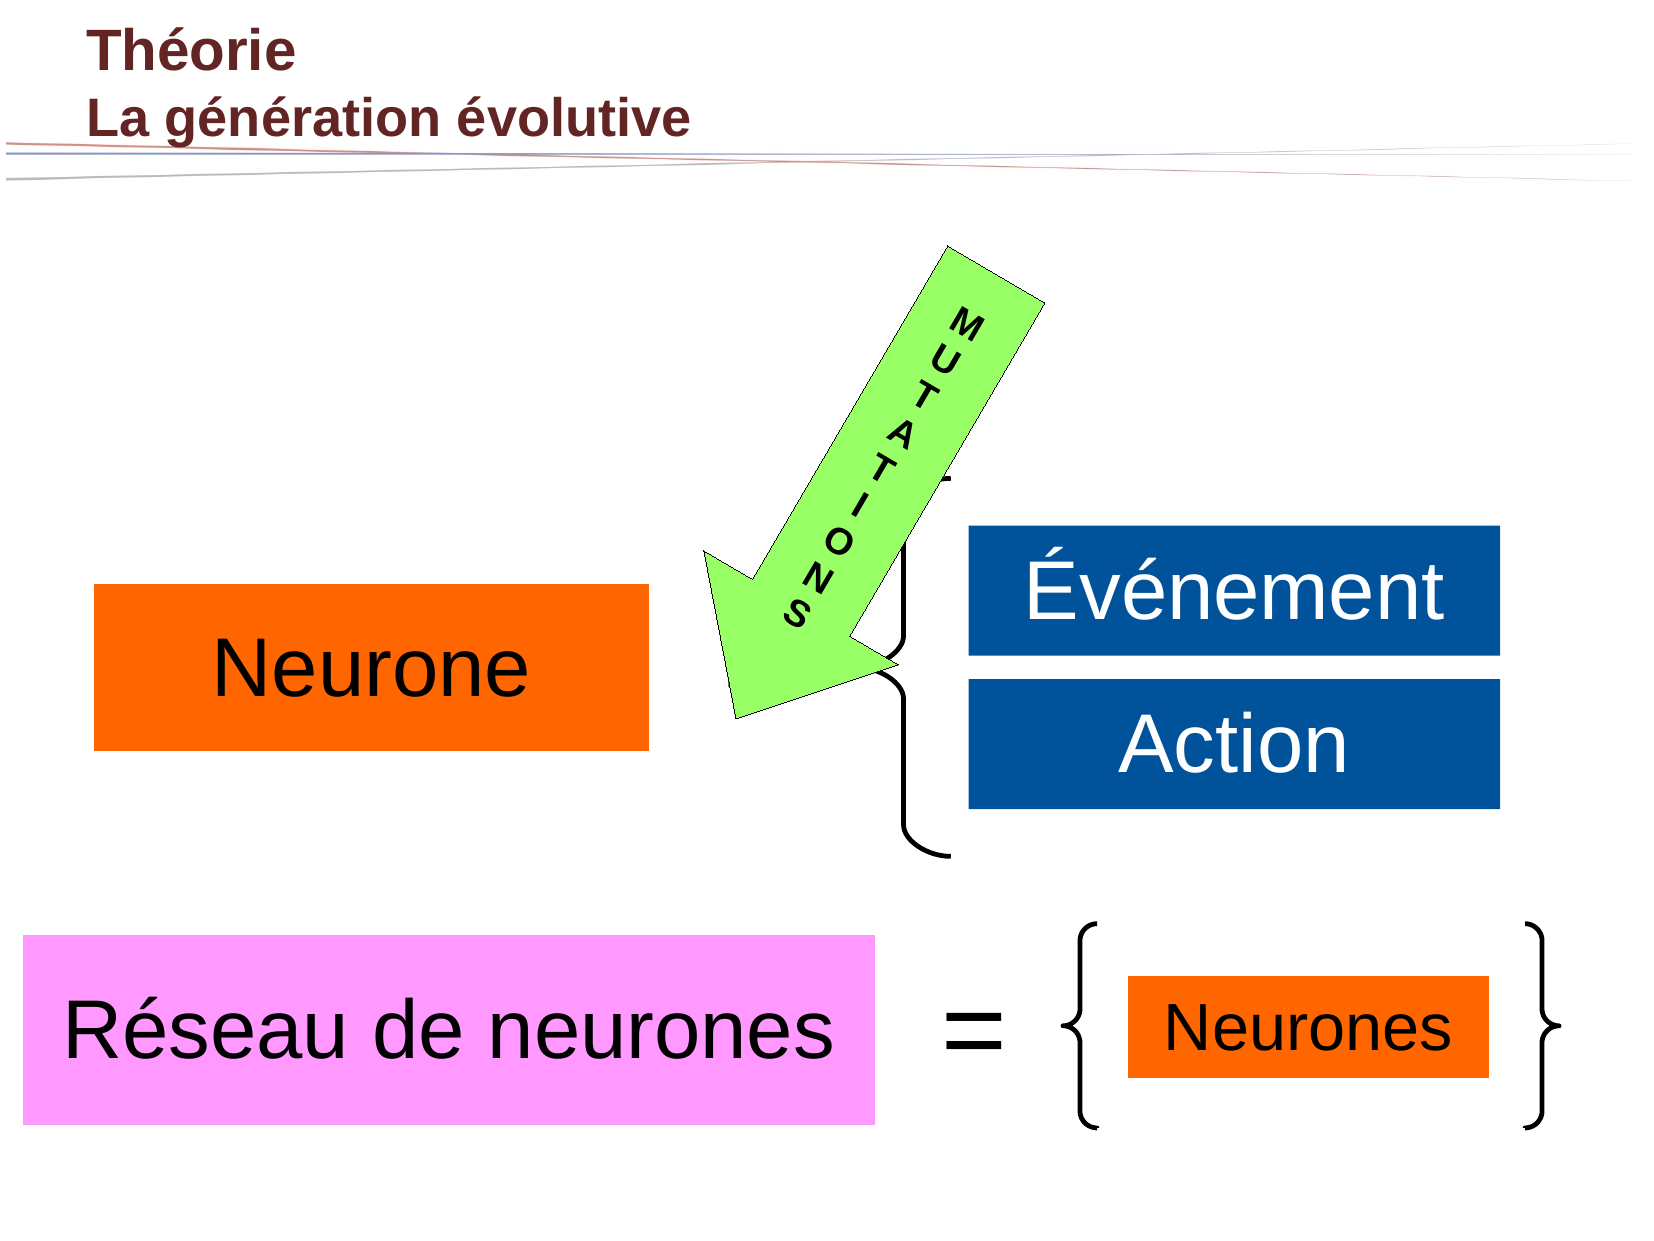

# Théorie La génération évolutive
M
U
T
A
T
I
O
N
S
Événement
Neurone
=
Action
Réseau de neurones
=
Neurones